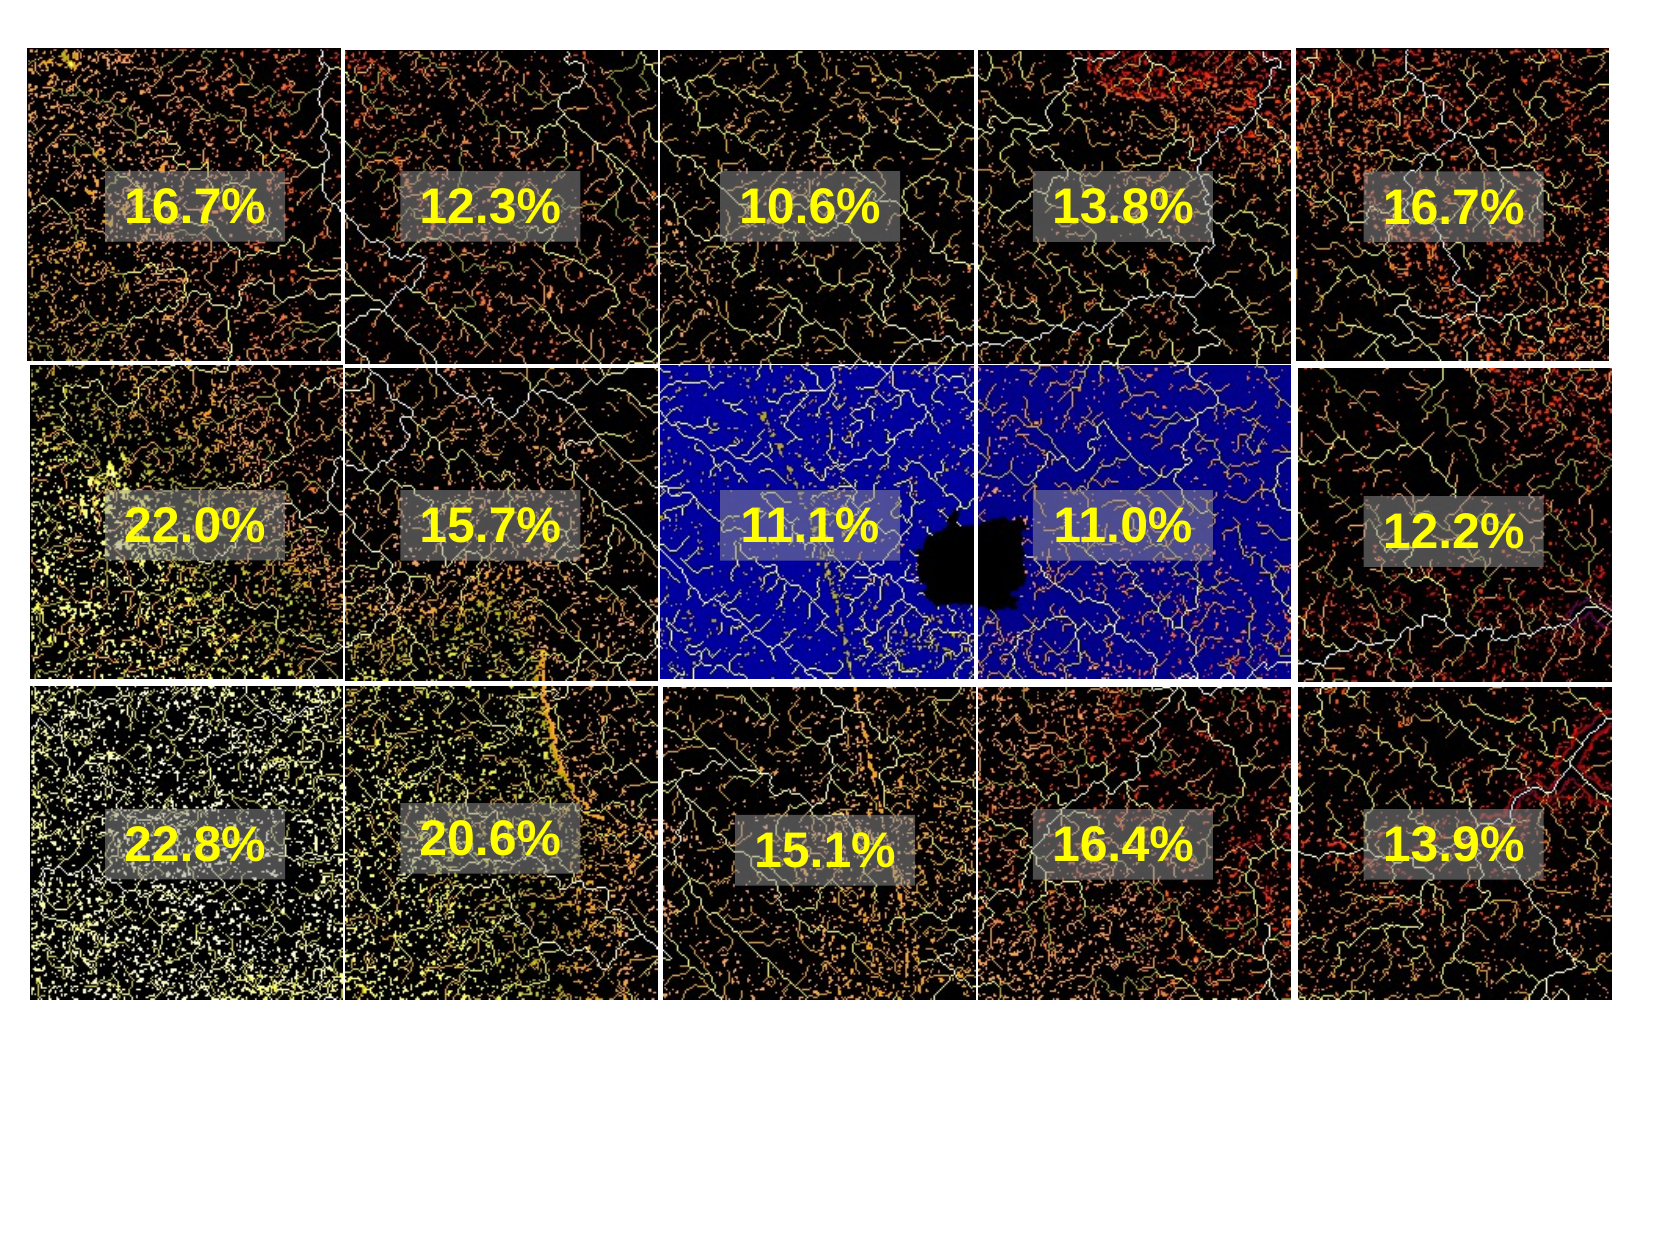

16.7%
12.3%
10.6%
13.8%
16.7%
22.0%
15.7%
11.1%
11.0%
12.2%
20.6%
22.8%
16.4%
13.9%
15.1%